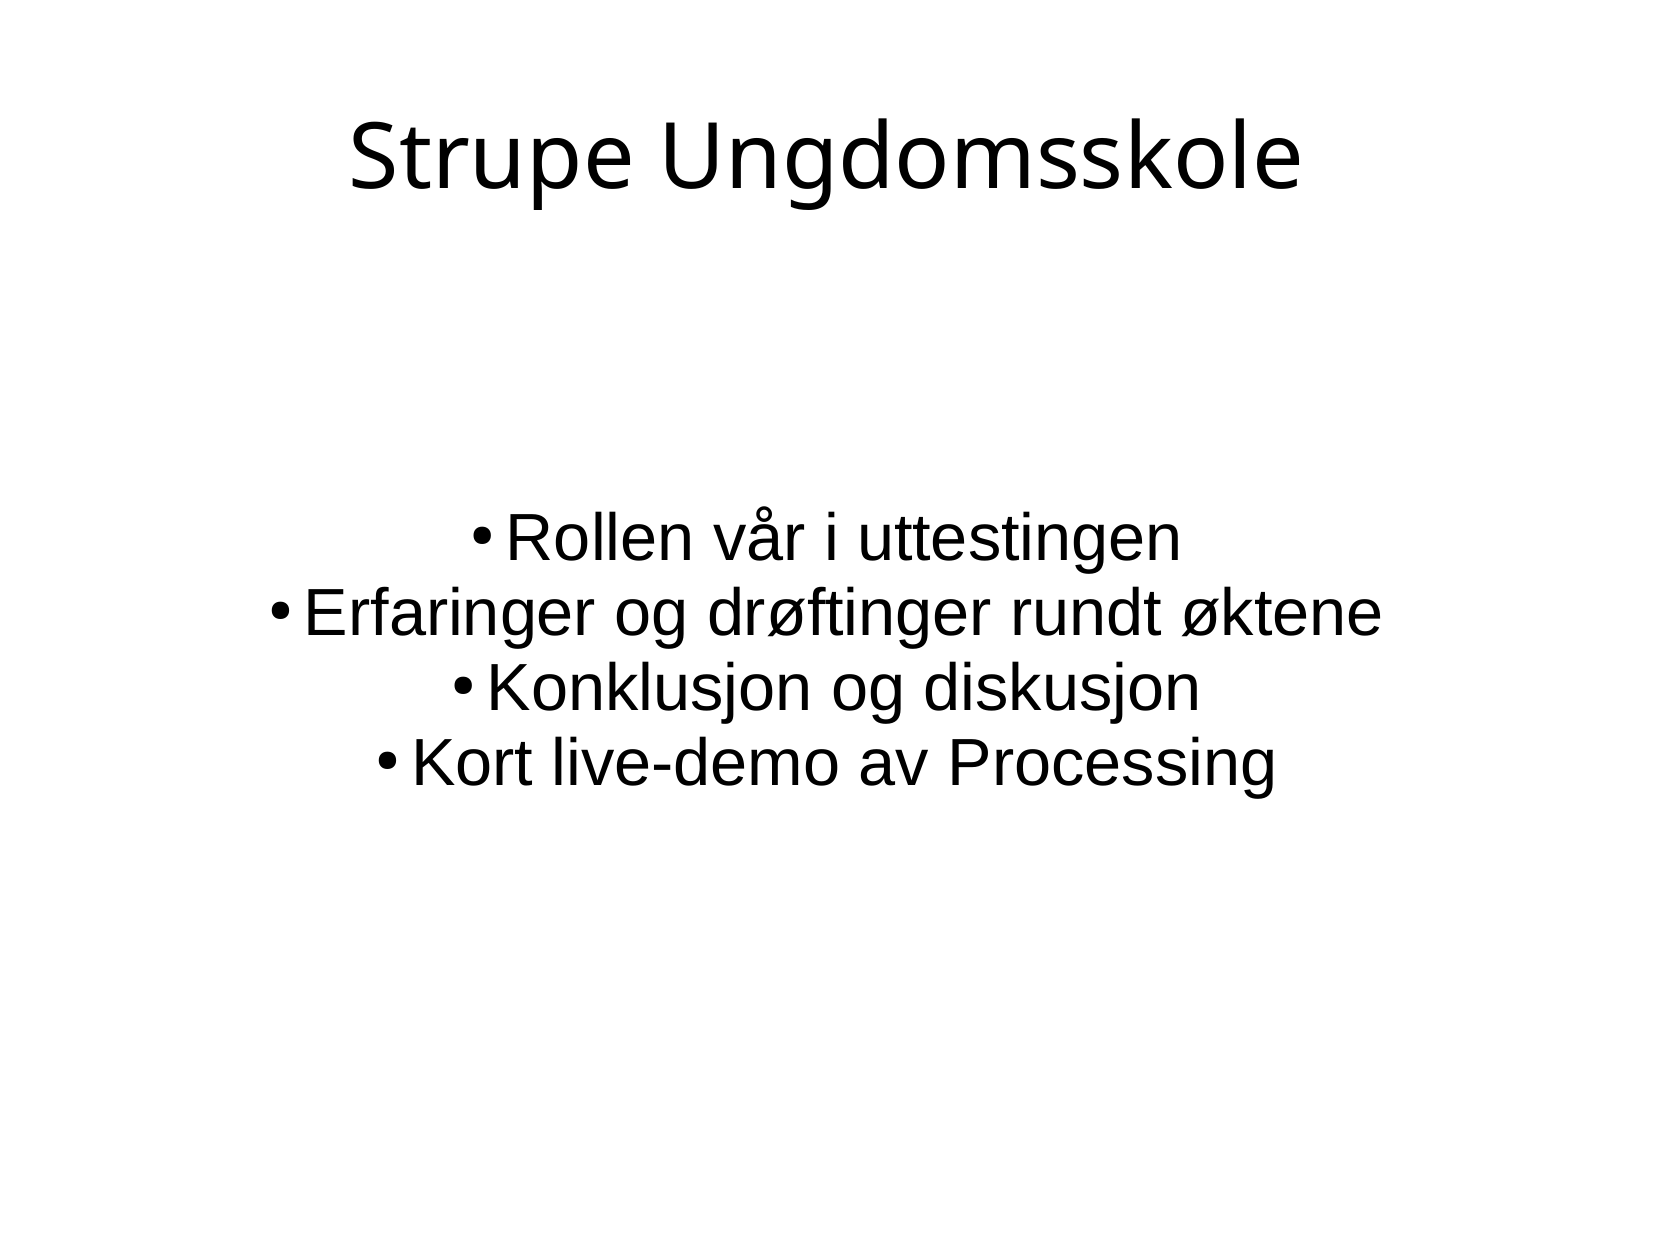

# Strupe Ungdomsskole
Rollen vår i uttestingen
Erfaringer og drøftinger rundt øktene
Konklusjon og diskusjon
Kort live-demo av Processing